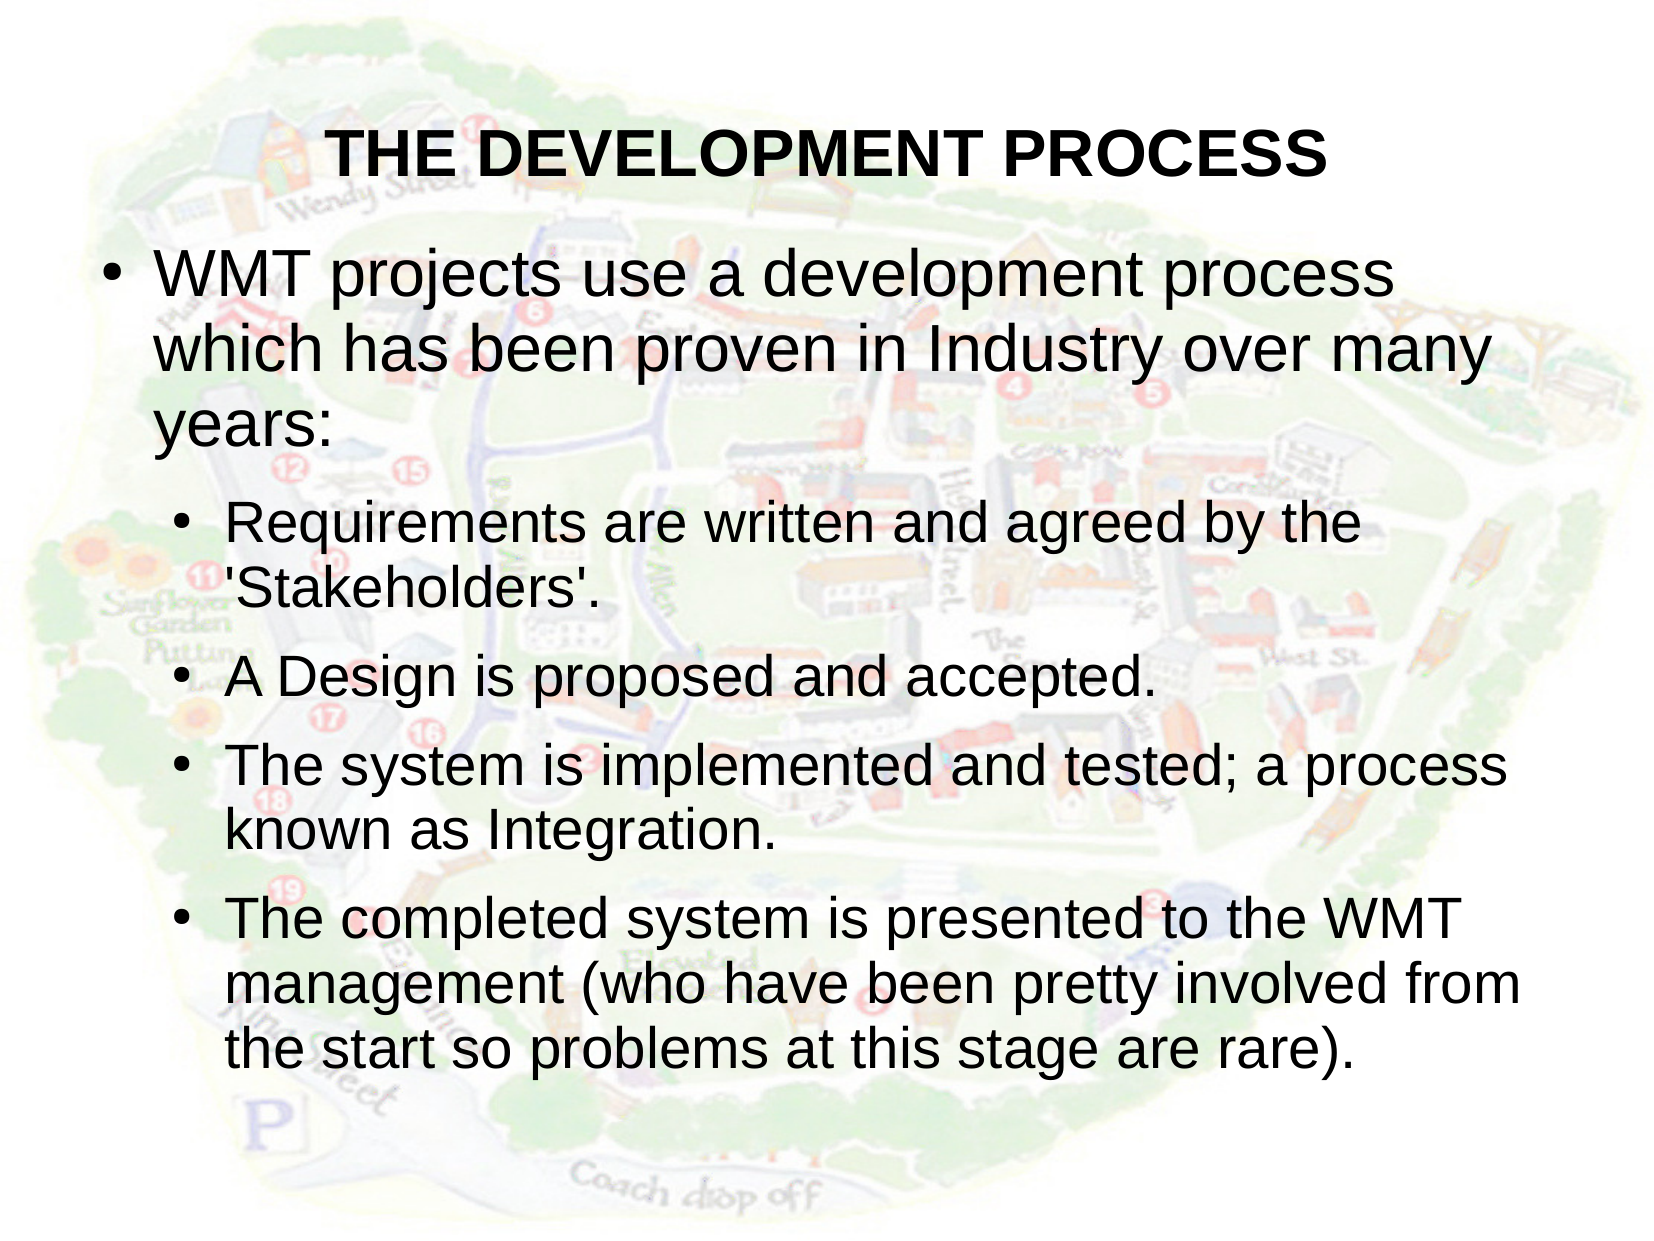

# THE DEVELOPMENT PROCESS
WMT projects use a development process which has been proven in Industry over many years:
Requirements are written and agreed by the 'Stakeholders'.
A Design is proposed and accepted.
The system is implemented and tested; a process known as Integration.
The completed system is presented to the WMT management (who have been pretty involved from the start so problems at this stage are rare).